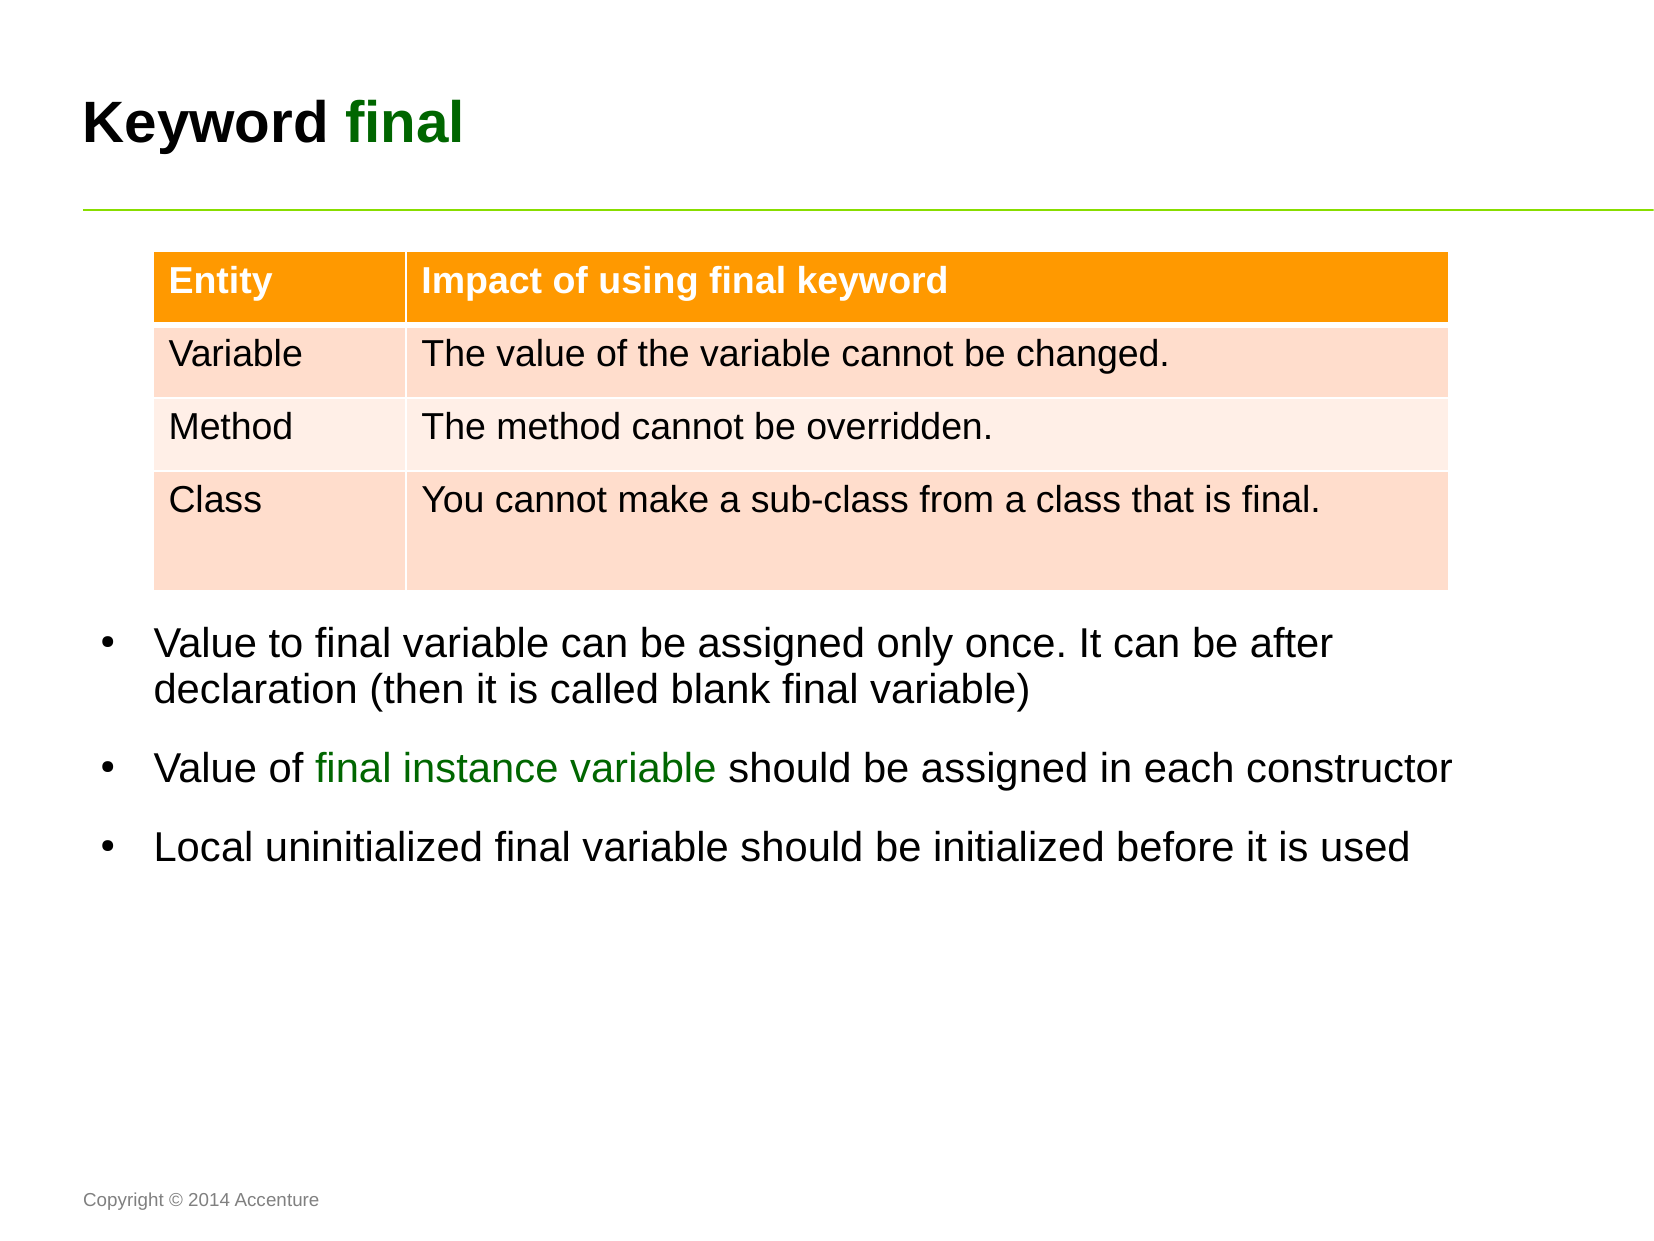

# Keyword final
Value to final variable can be assigned only once. It can be after declaration (then it is called blank final variable)
Value of final instance variable should be assigned in each constructor
Local uninitialized final variable should be initialized before it is used
| Entity | Impact of using final keyword |
| --- | --- |
| Variable | The value of the variable cannot be changed. |
| Method | The method cannot be overridden. |
| Class | You cannot make a sub-class from a class that is final. |